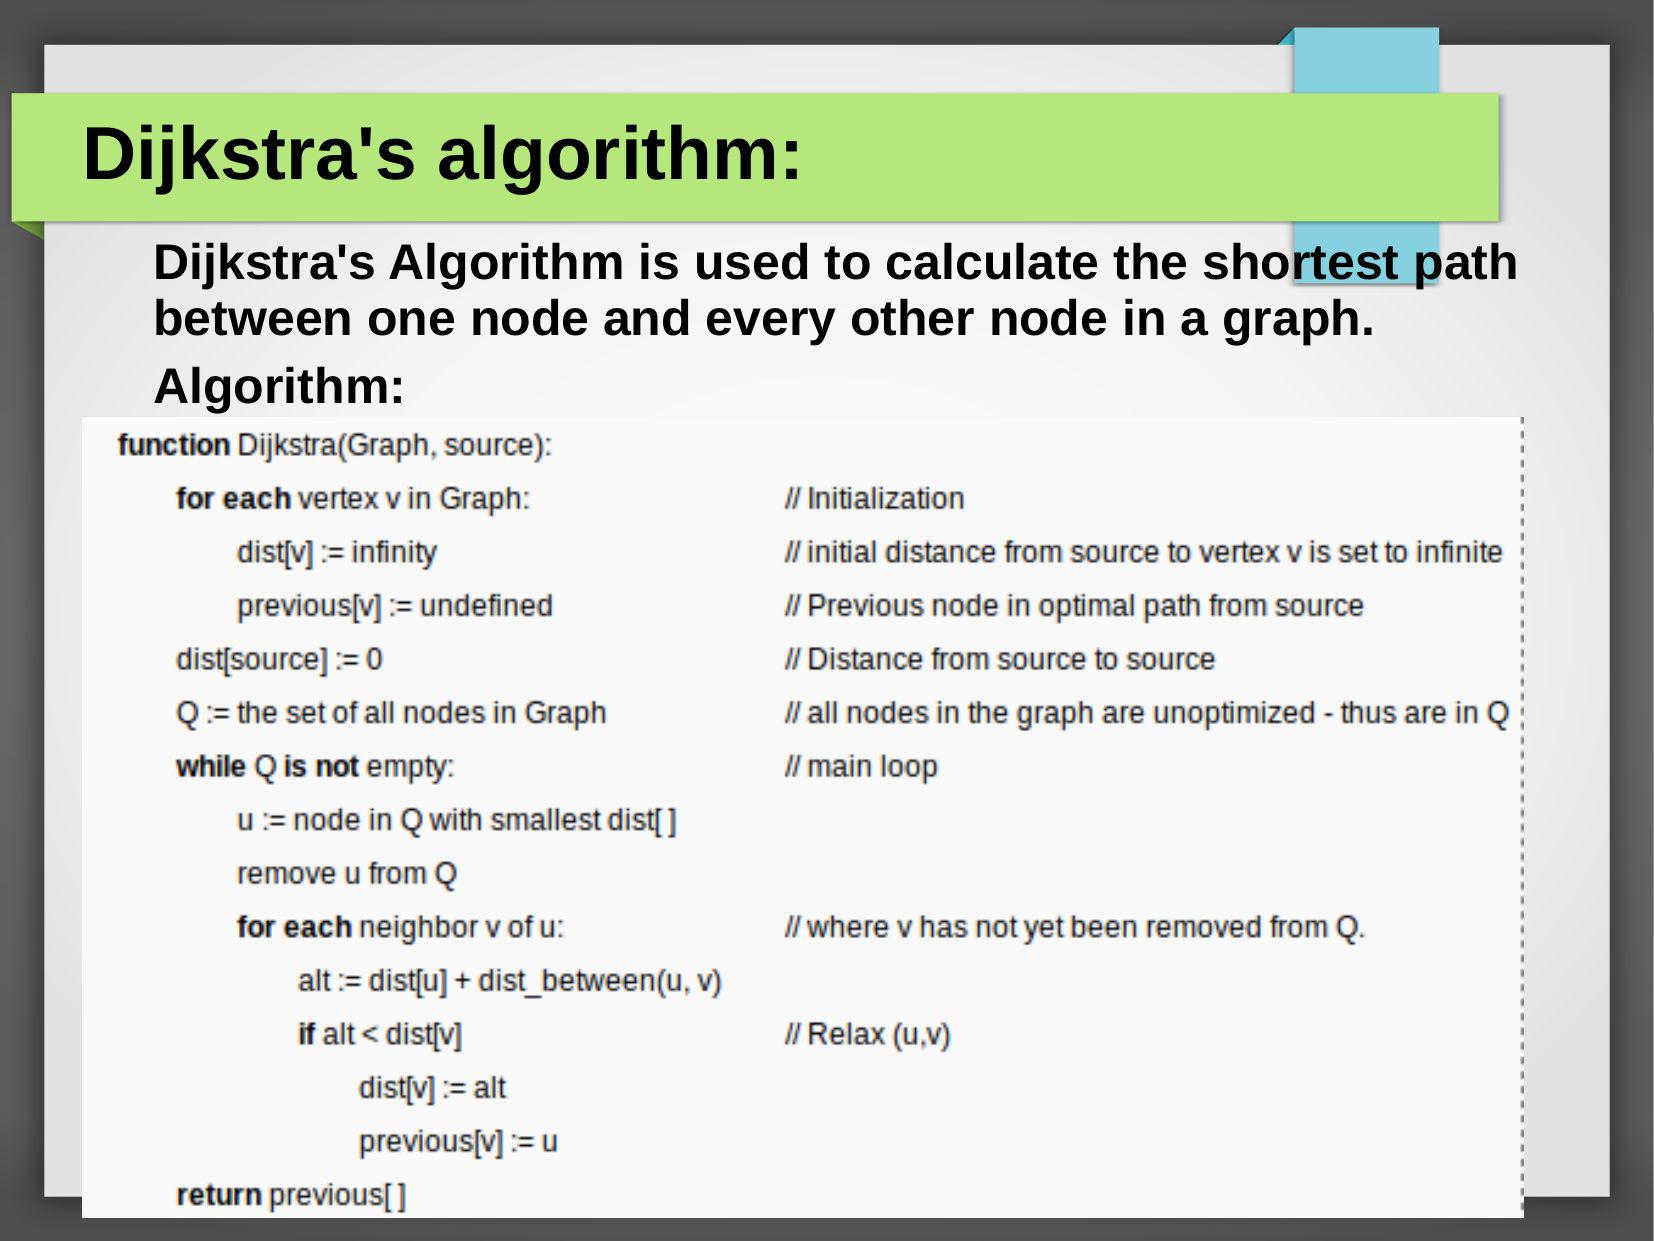

# Dijkstra's algorithm:
Dijkstra's Algorithm is used to calculate the shortest path between one node and every other node in a graph.
Algorithm: